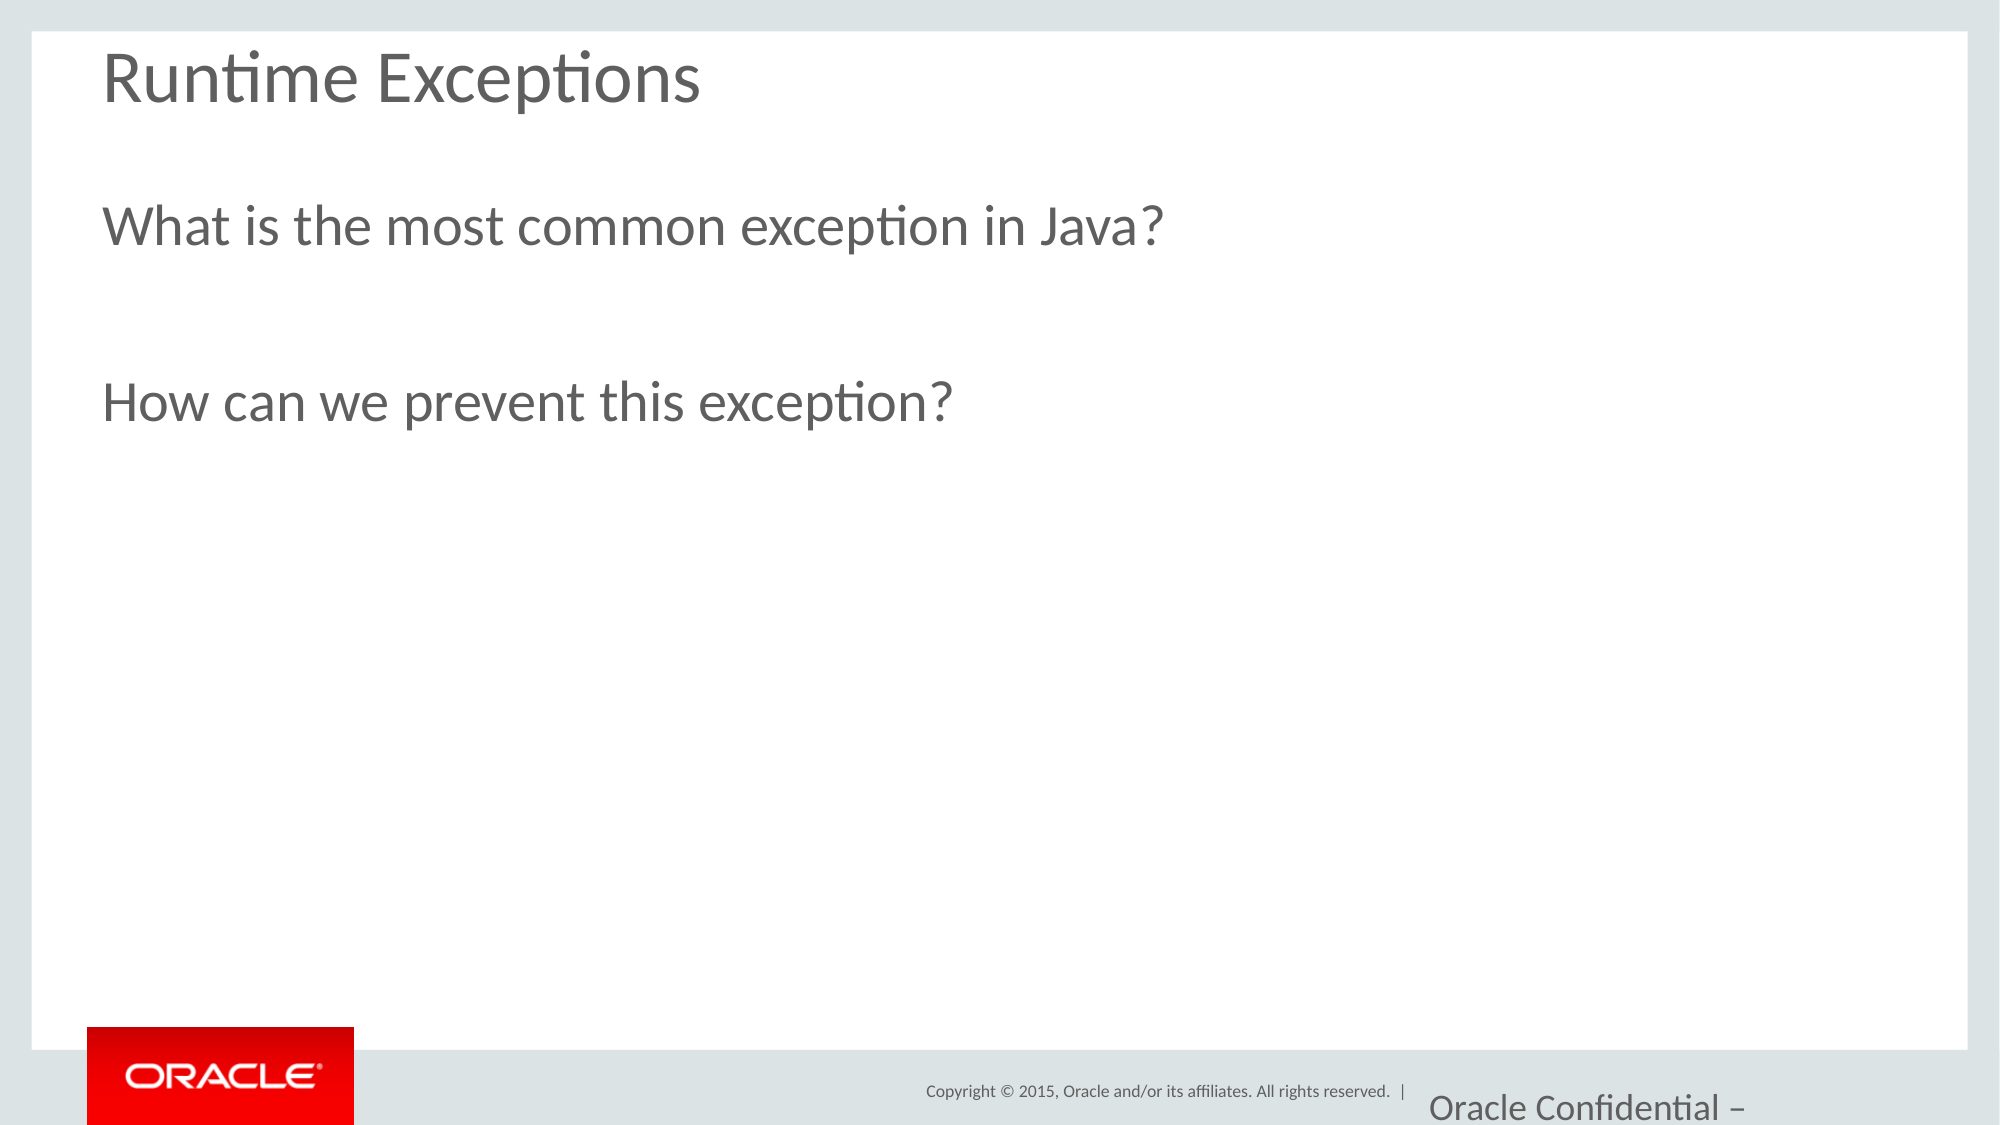

# Runtime Exceptions
What is the most common exception in Java?
How can we prevent this exception?
Oracle Confidential – Restricted